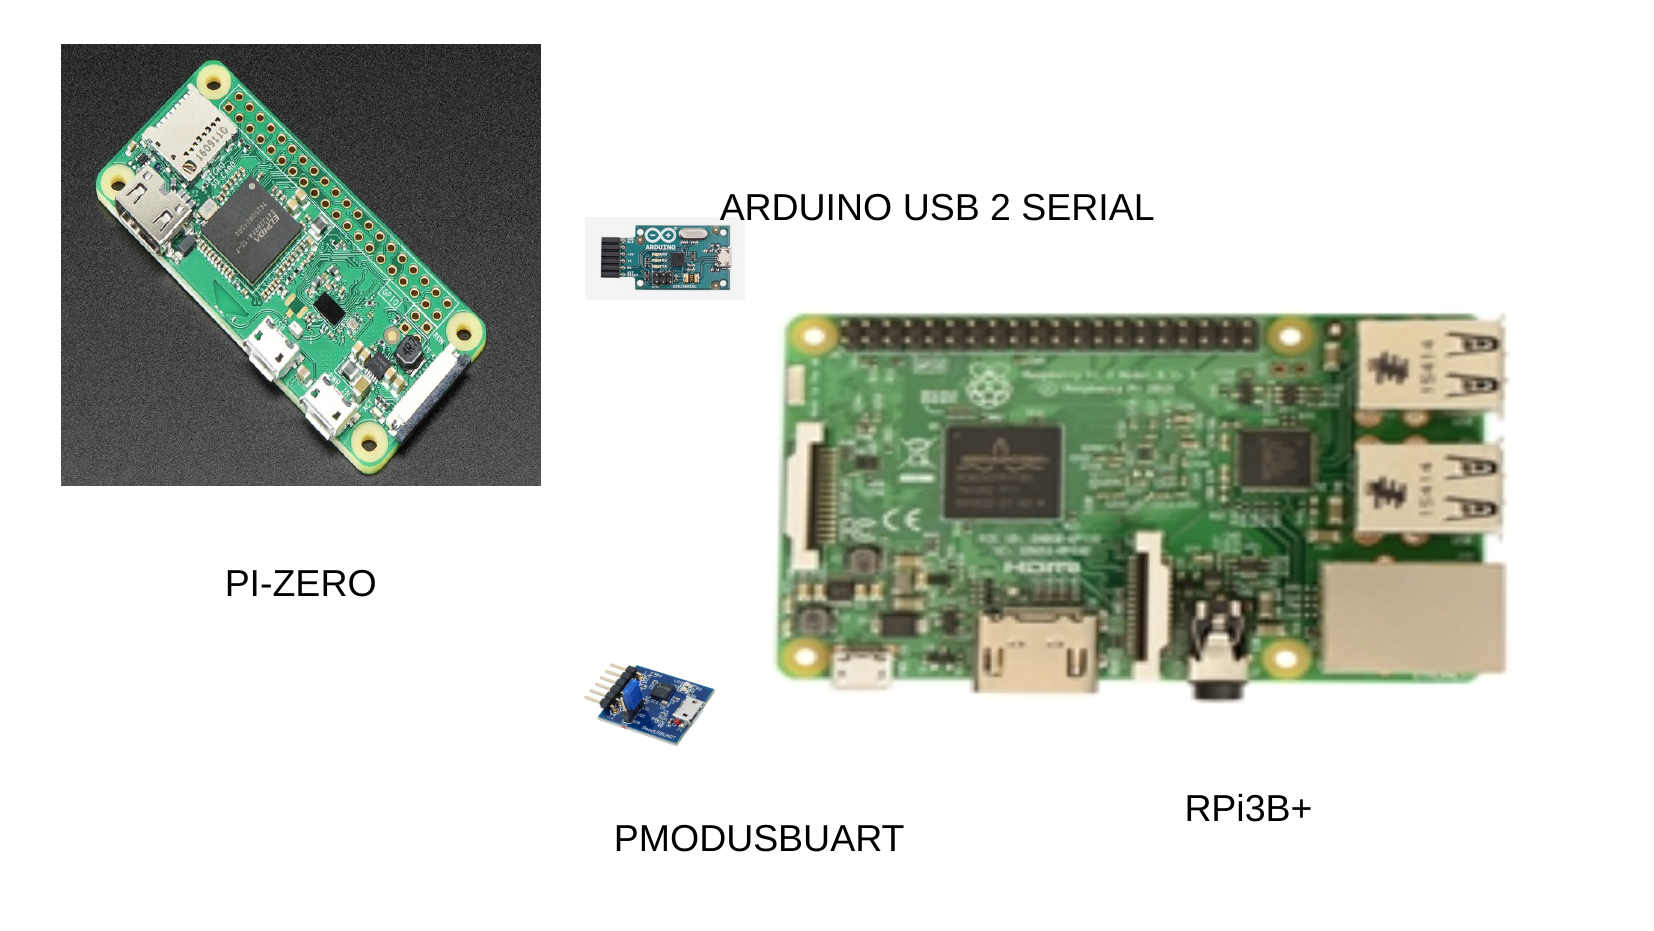

ARDUINO USB 2 SERIAL
PI-ZERO
RPi3B+
PMODUSBUART